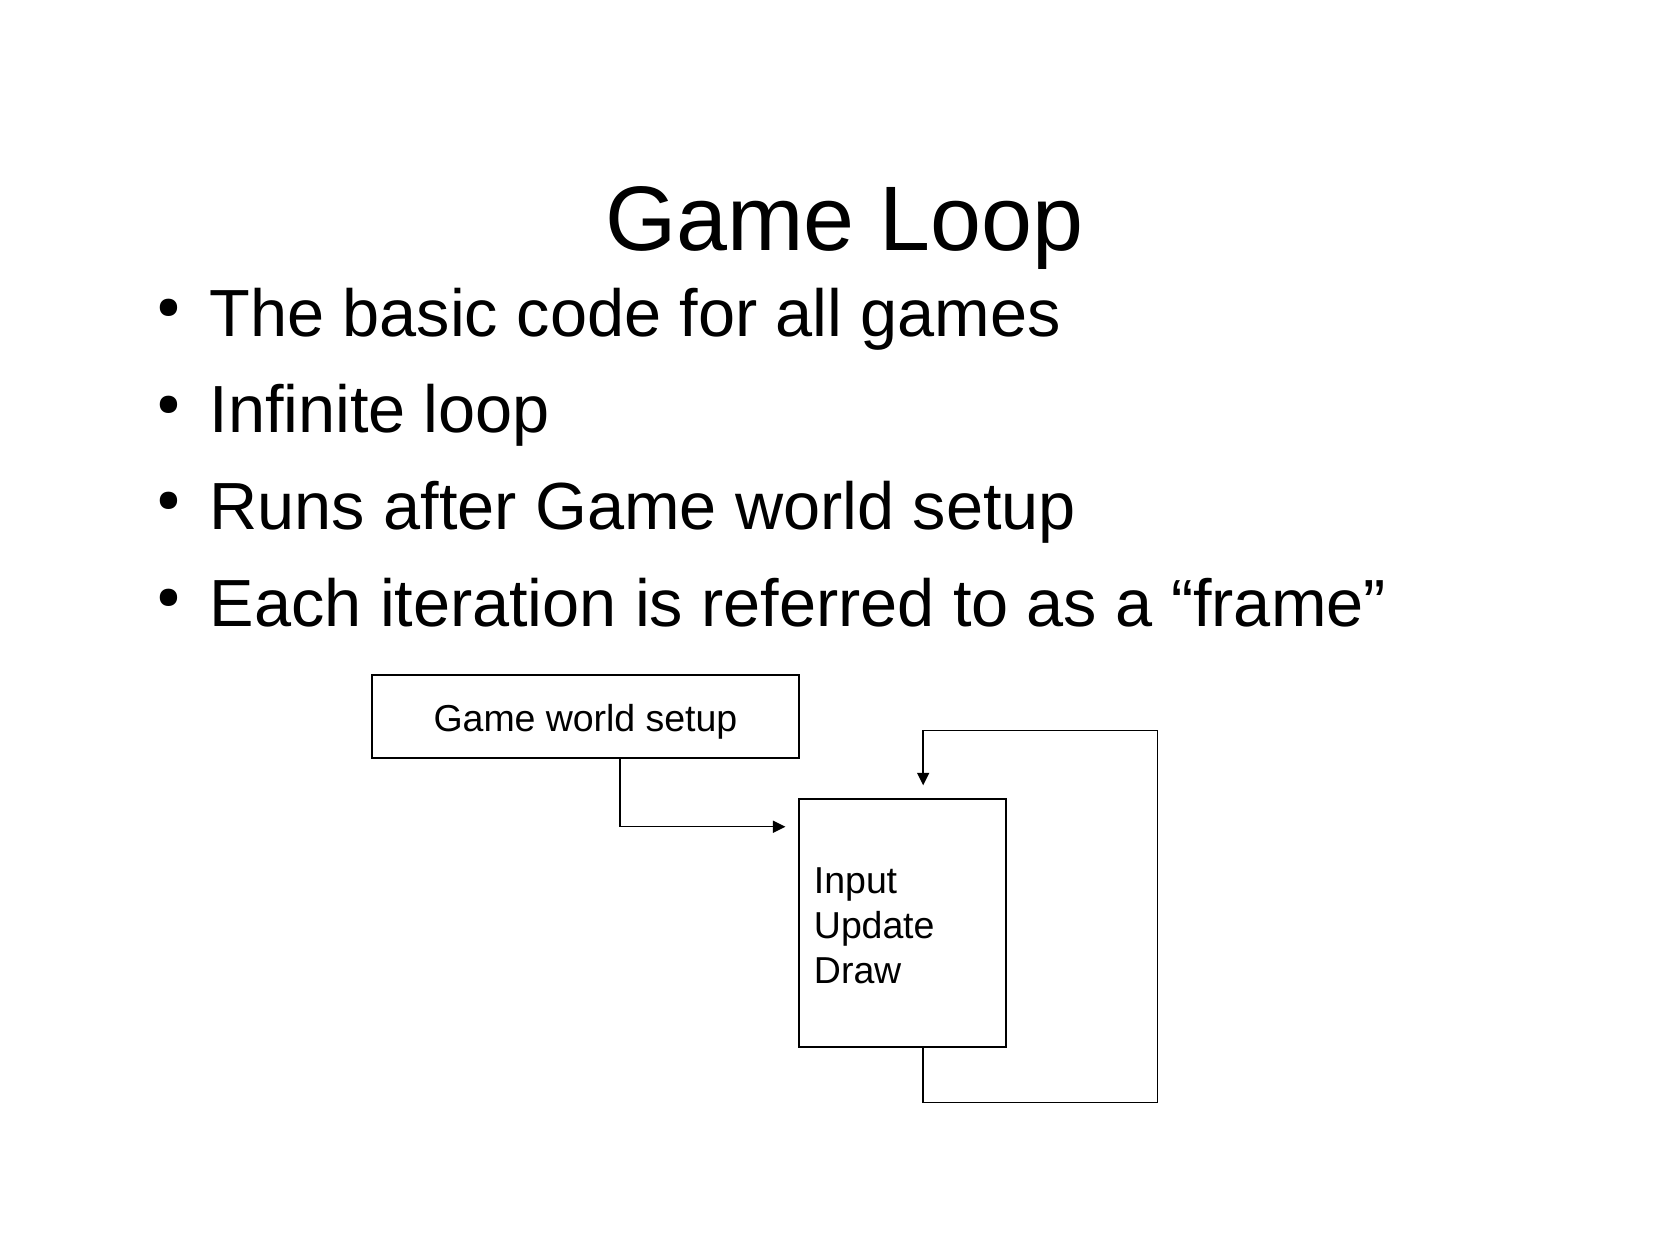

# Game Loop
The basic code for all games
Infinite loop
Runs after Game world setup
Each iteration is referred to as a “frame”
Game world setup
Input
Update
Draw